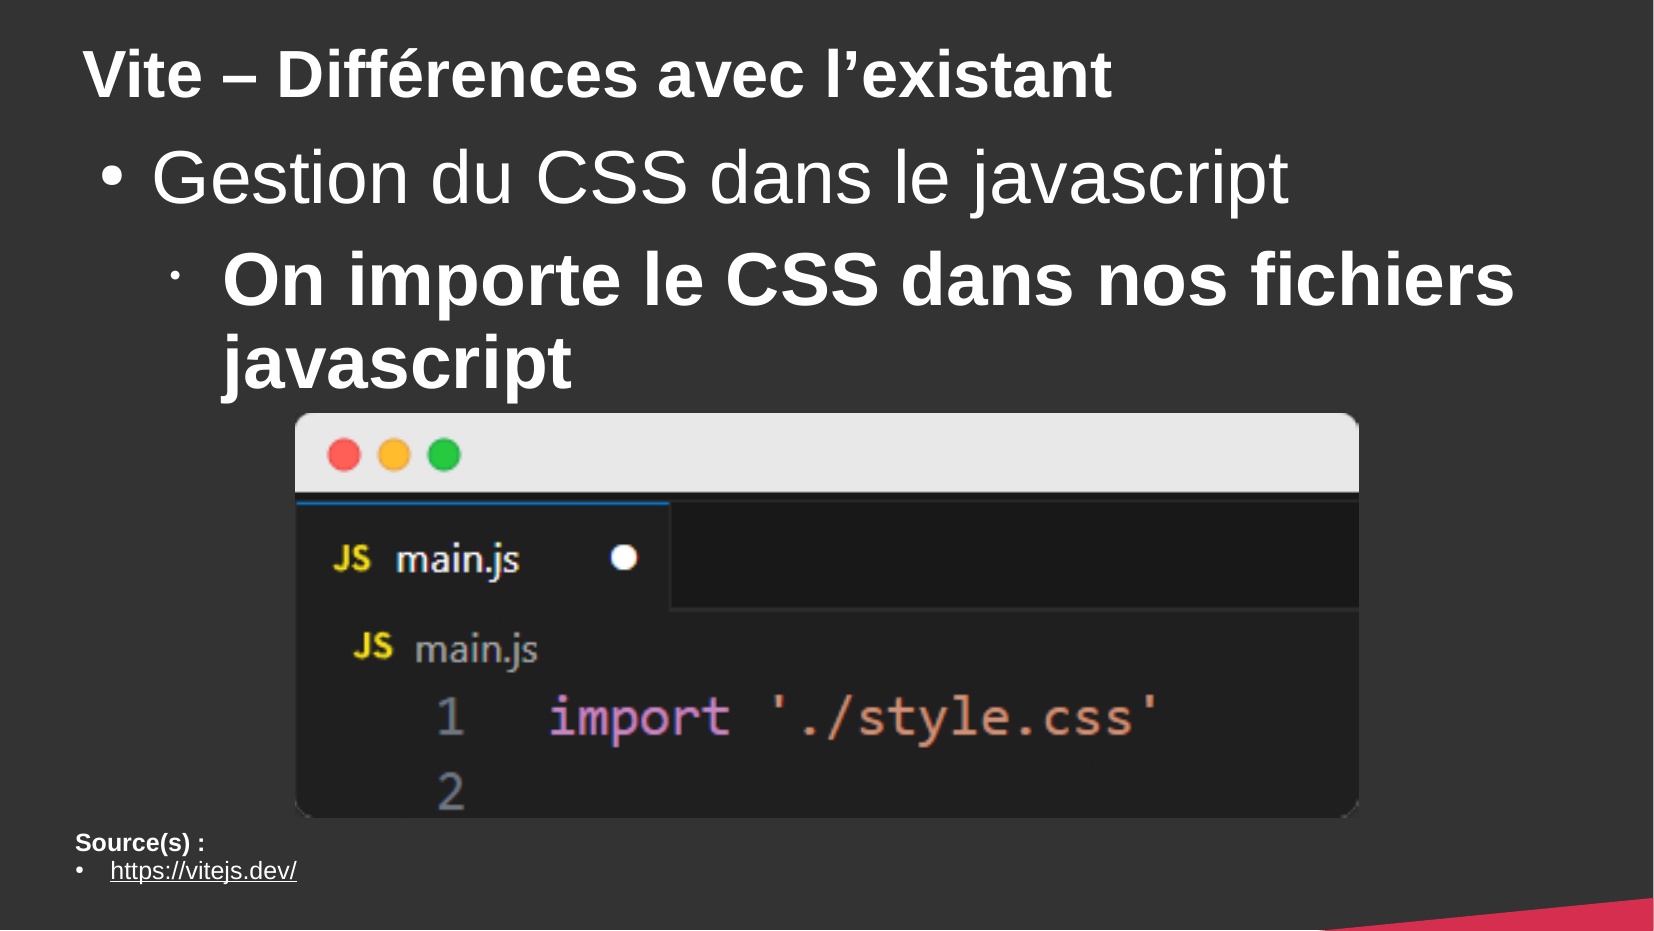

# Vite – Différences avec l’existant
Gestion du CSS dans le javascript
On importe le CSS dans nos fichiers javascript
Source(s) :
https://vitejs.dev/